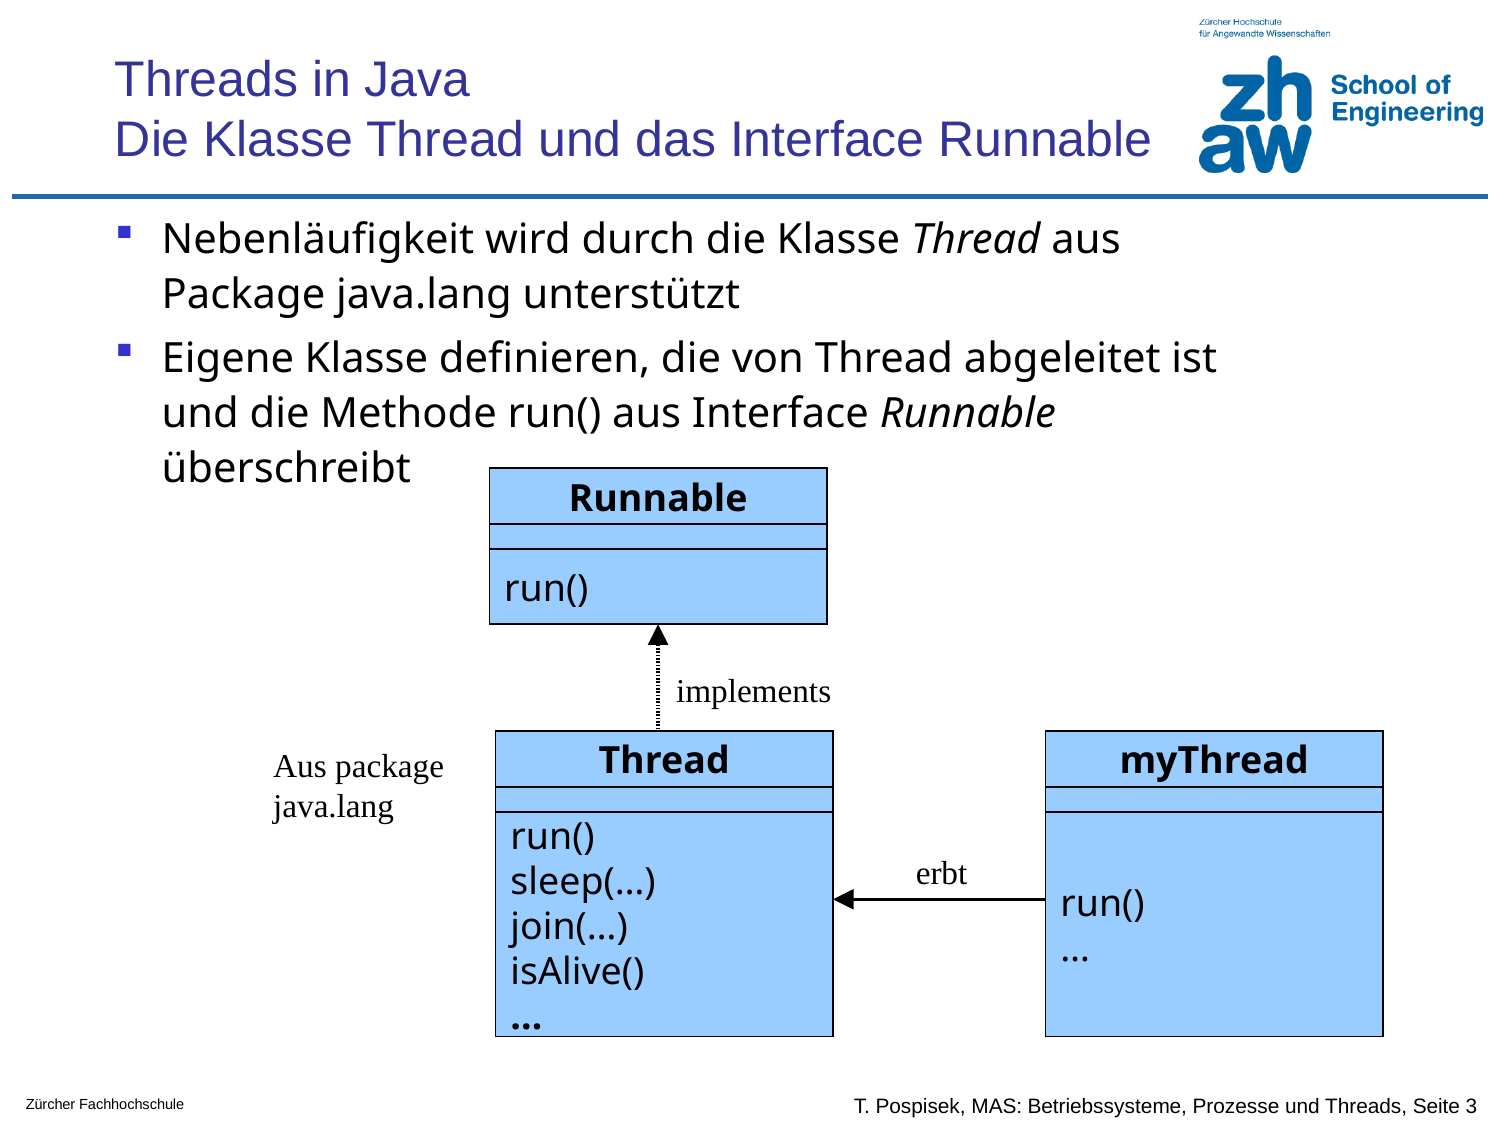

# Threads in Java Die Klasse Thread und das Interface Runnable
Nebenläufigkeit wird durch die Klasse Thread aus Package java.lang unterstützt
Eigene Klasse definieren, die von Thread abgeleitet ist und die Methode run() aus Interface Runnable überschreibt
Runnable
run()
implements
Thread
myThread
Aus package
java.lang
run()
sleep(…)
join(…)
isAlive()
…
run()
…
erbt